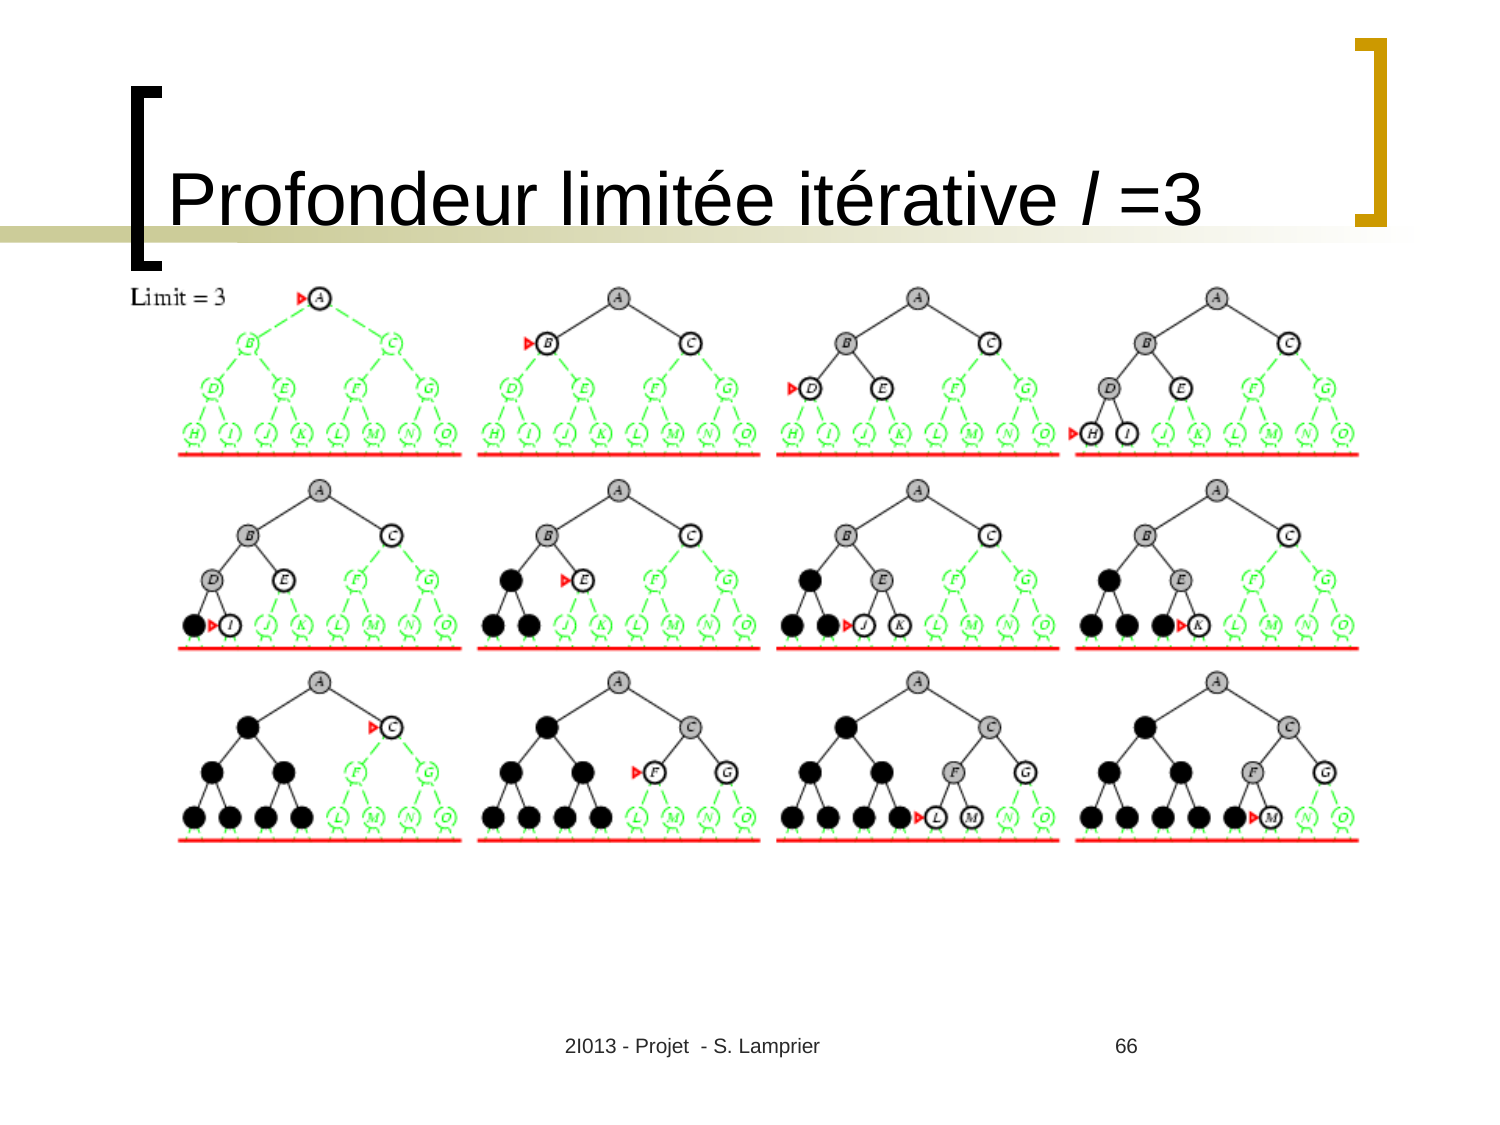

# Profondeur limitée itérative l =3
2I013 - Projet - S. Lamprier